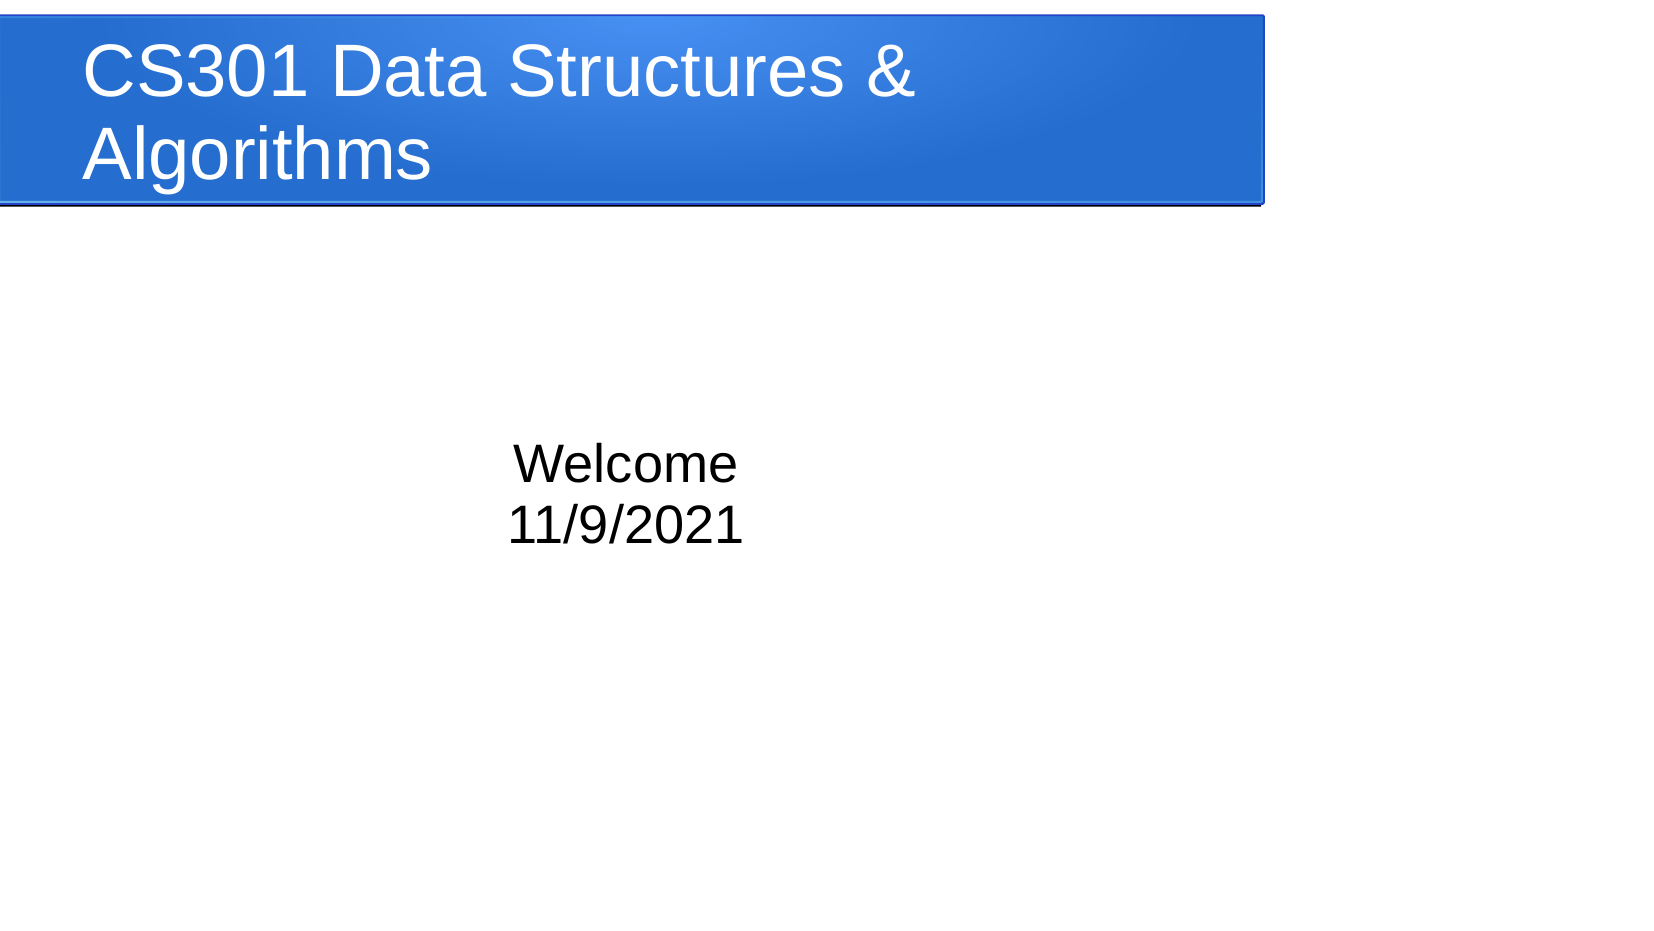

# CS301 Data Structures & Algorithms
Welcome
11/9/2021